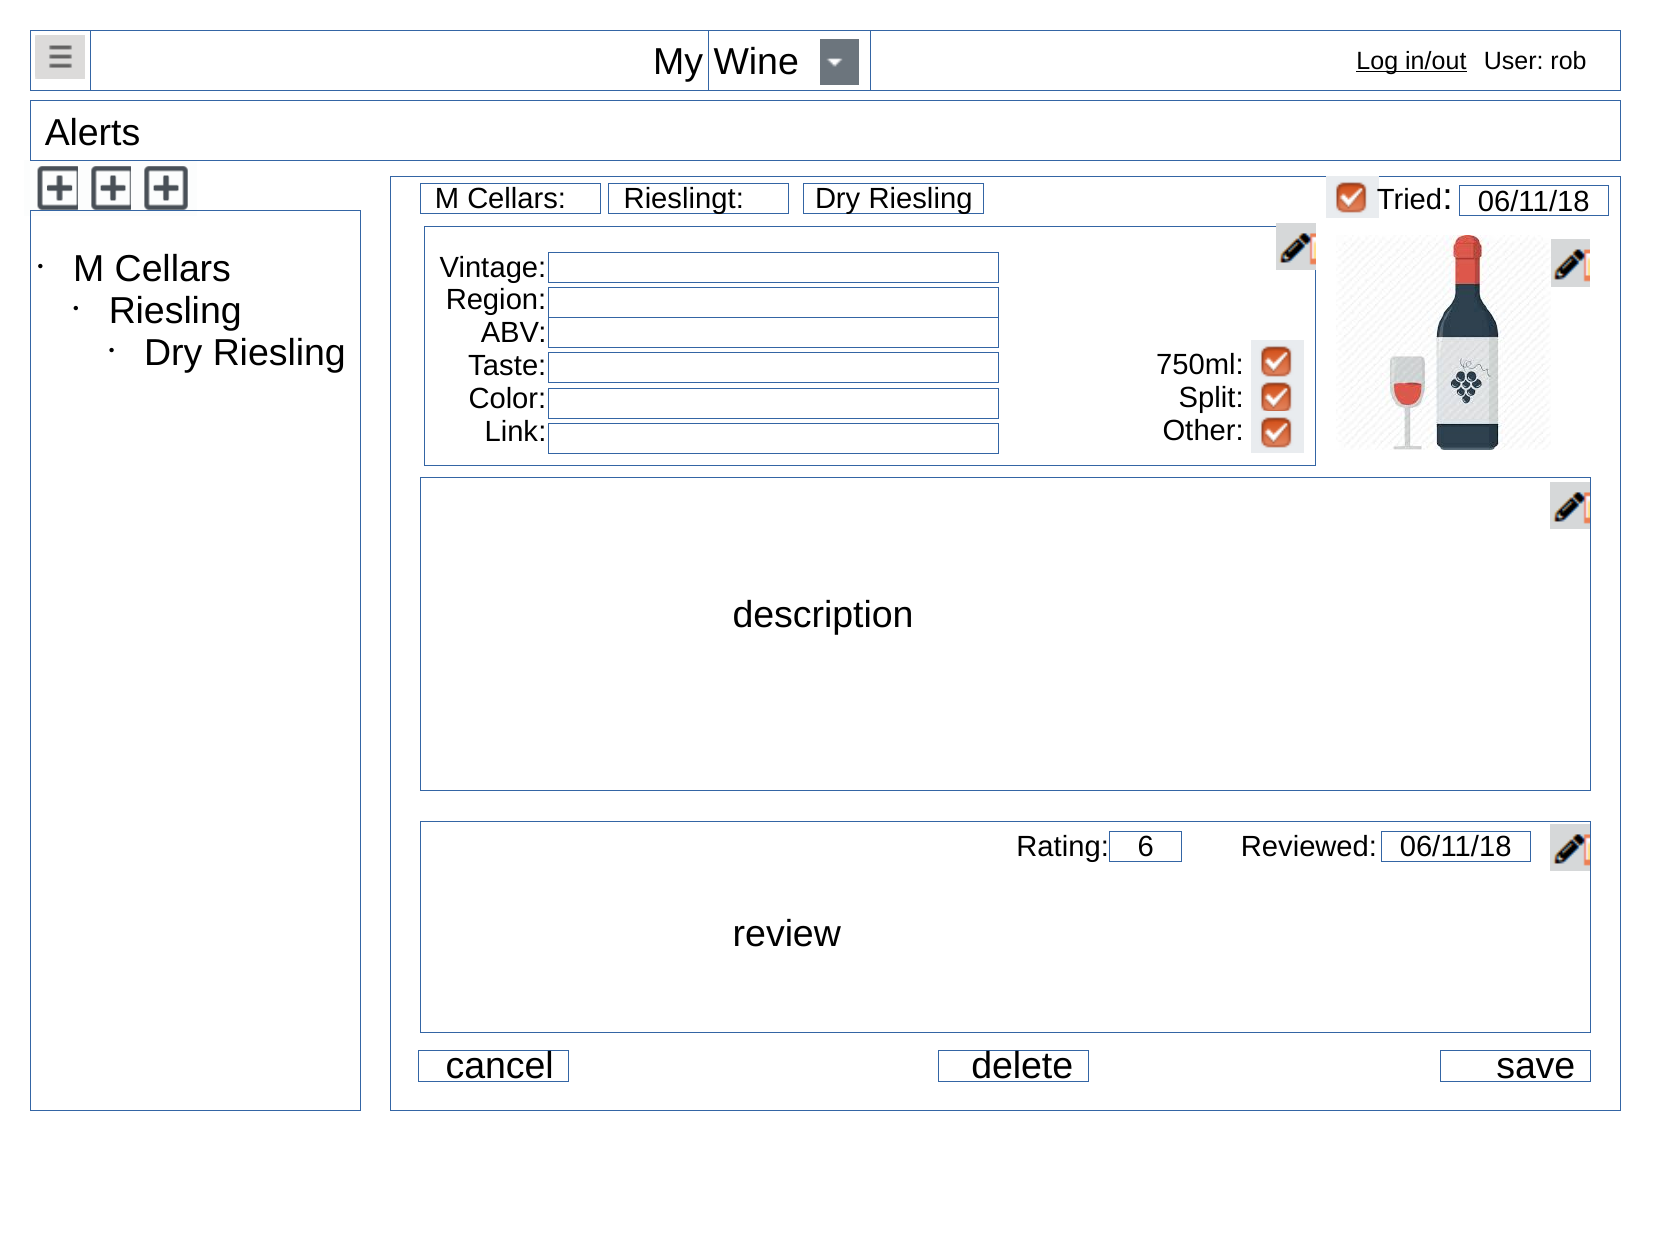

My Wine
Log in/out
User: rob
Alerts
Tried:
Joe Nesbo:
M Cellars:
Rieslingt:
Dry Riesling
06/11/18
M Cellars
Riesling
Dry Riesling
Vintage:
Region:
ABV:
Taste:
Color:
Link:
750ml:
Split:
Other:
description
Rating:
Reviewed:
6
06/11/18
review
cancel
delete
save